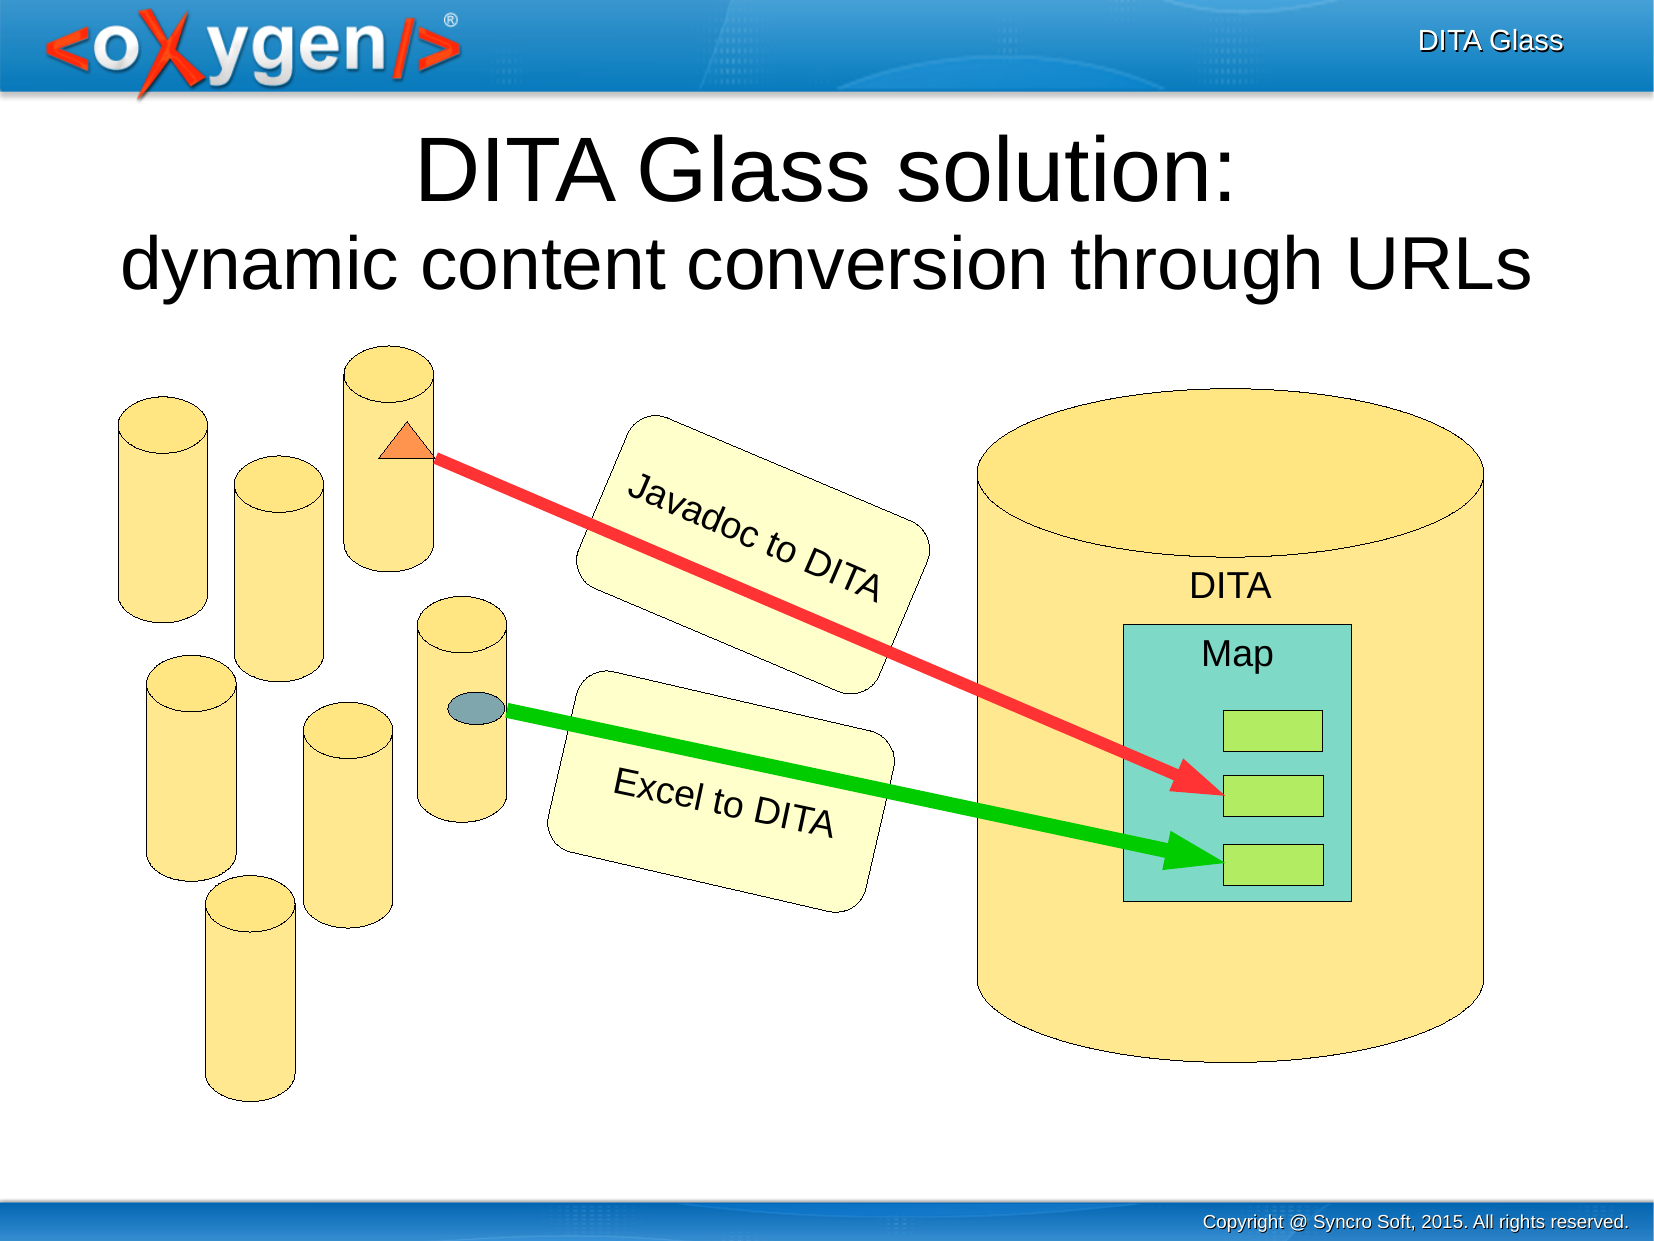

# DITA Glass solution: dynamic content conversion through URLs
DITA
Javadoc to DITA
Map
Excel to DITA